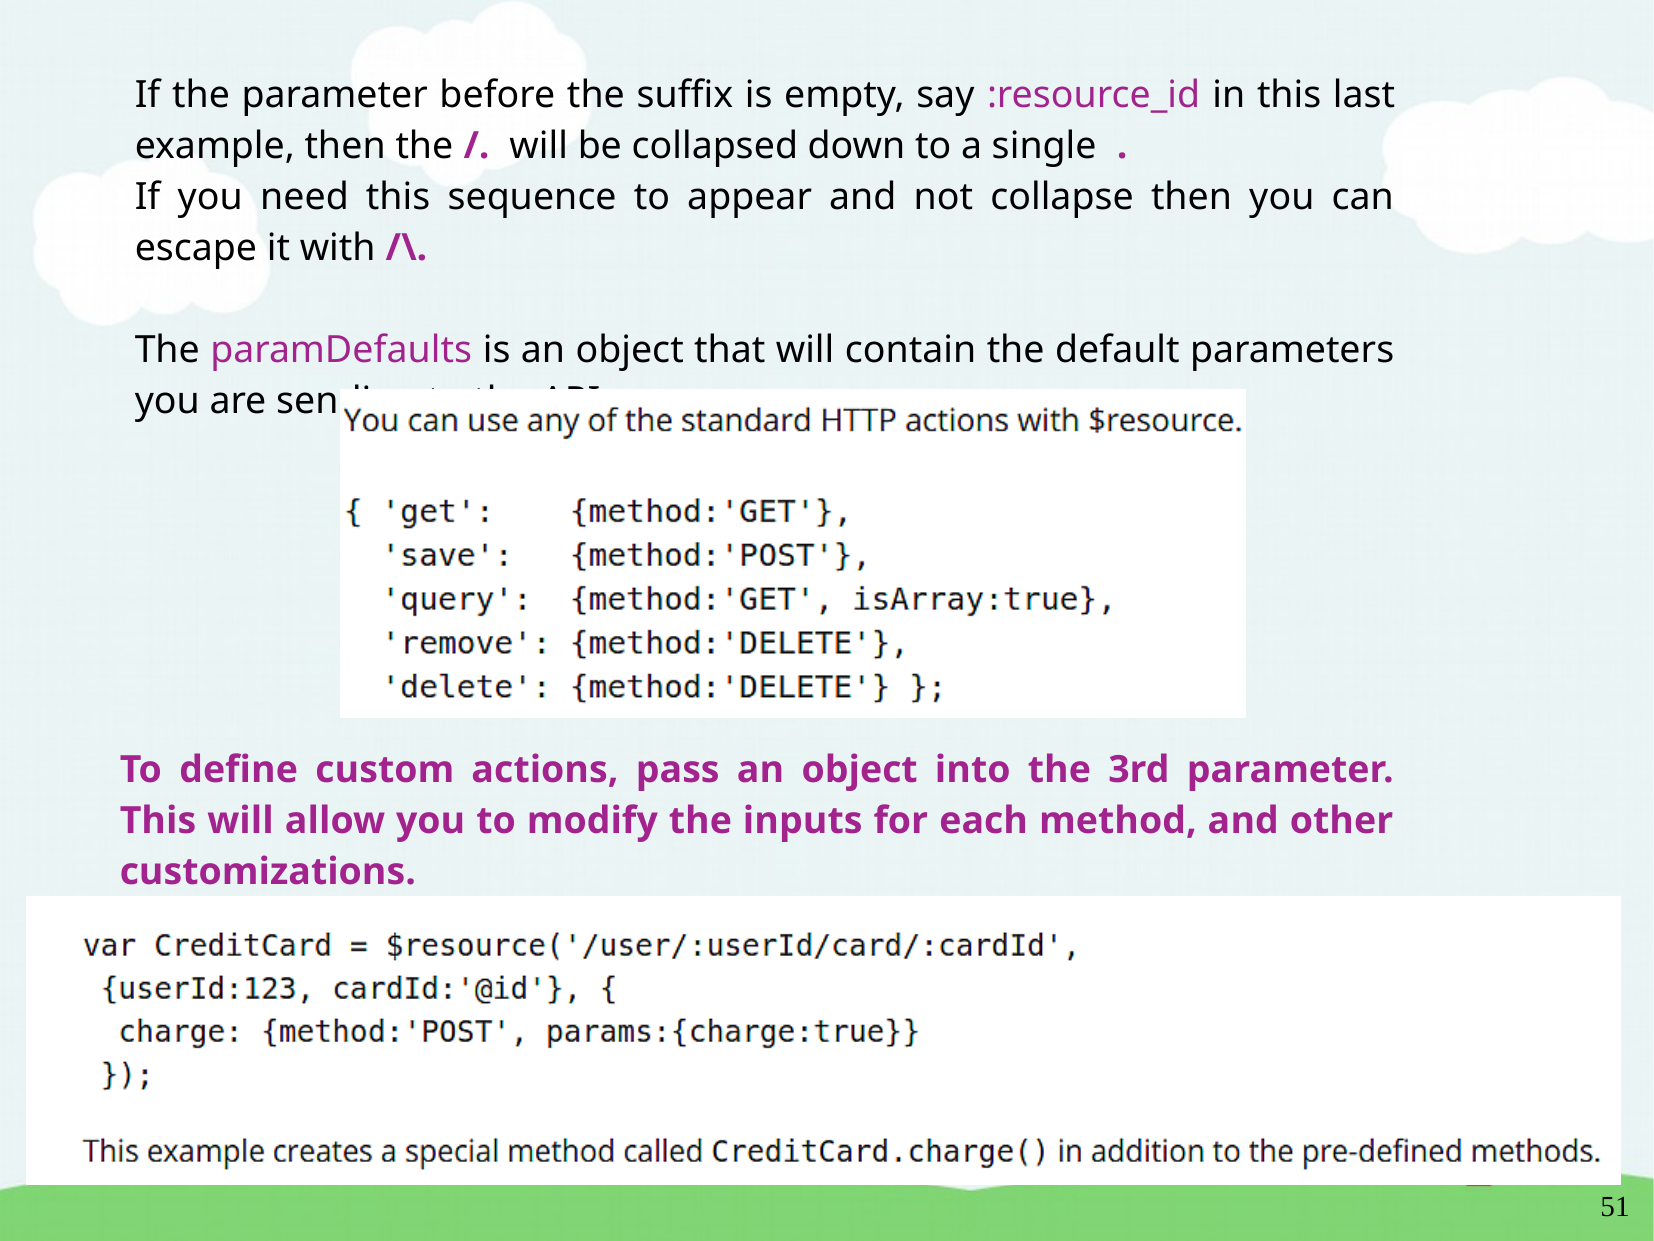

If the parameter before the suffix is empty, say :resource_id in this last example, then the /. will be collapsed down to a single .
If you need this sequence to appear and not collapse then you can escape it with /\.
The paramDefaults is an object that will contain the default parameters you are sending to the API
To define custom actions, pass an object into the 3rd parameter. This will allow you to modify the inputs for each method, and other customizations.
51